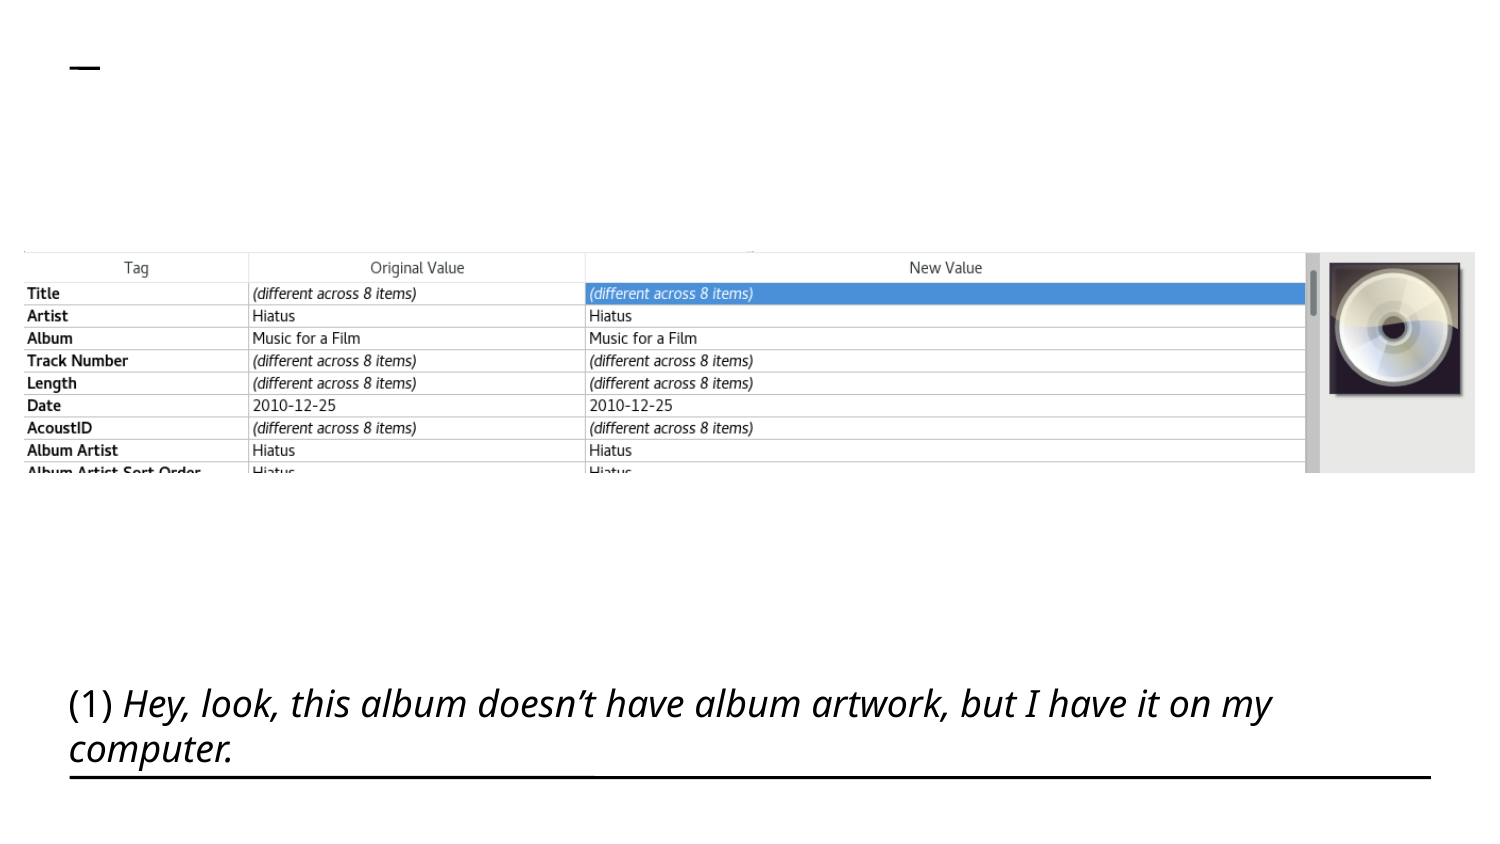

# (1) Hey, look, this album doesn’t have album artwork, but I have it on my computer.